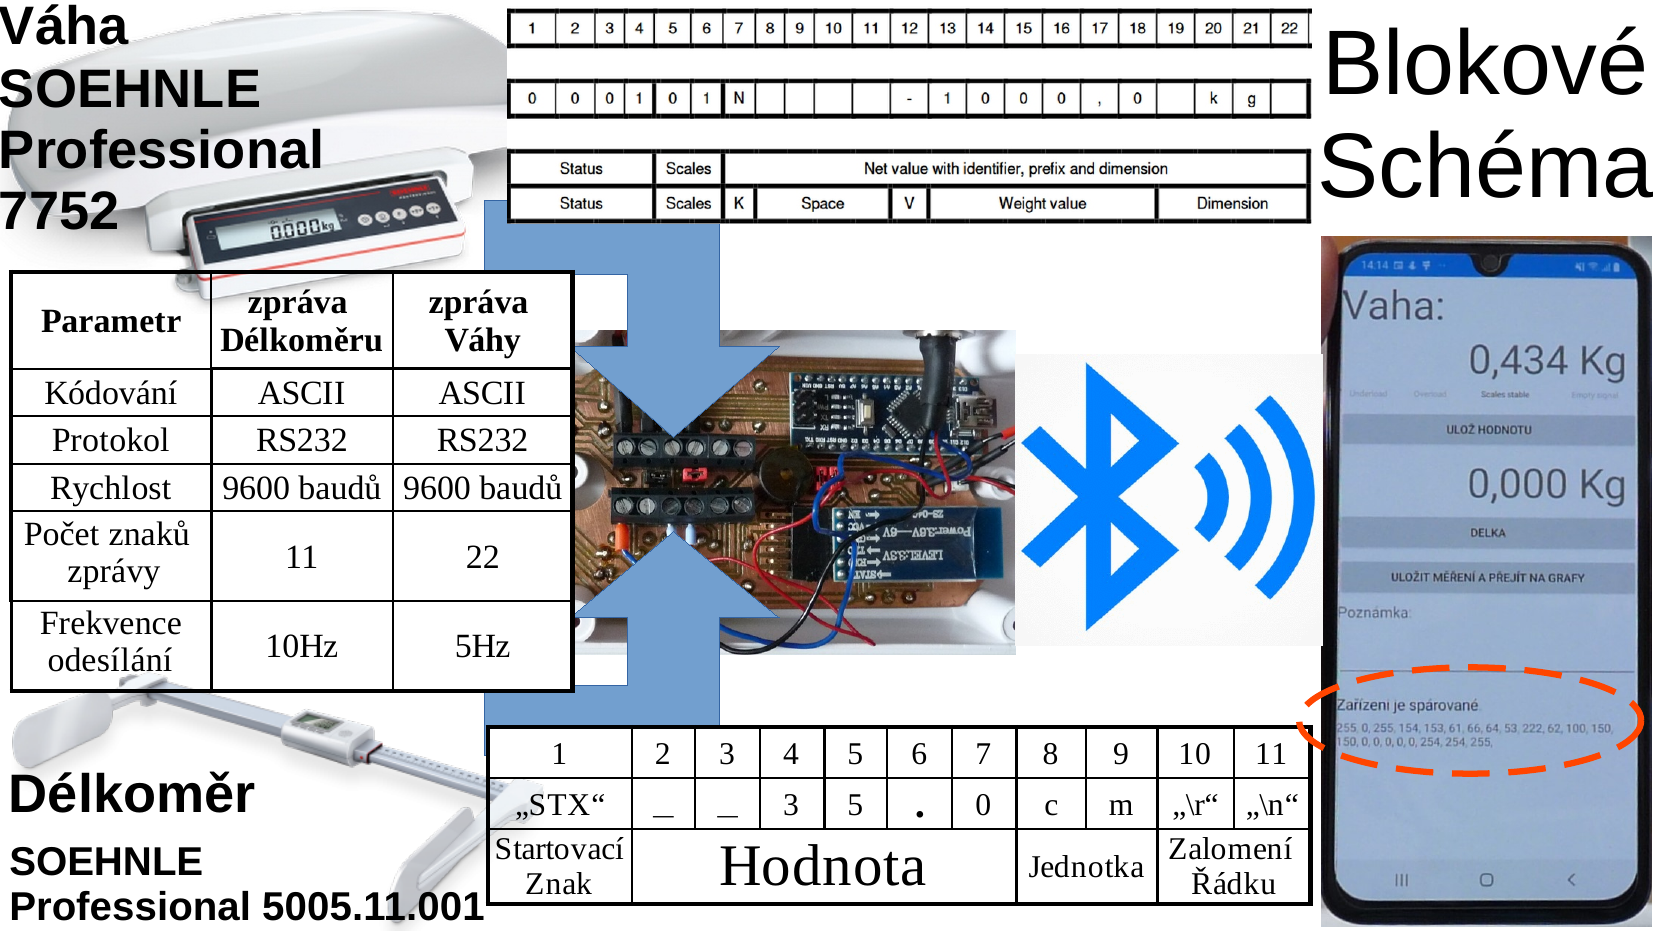

Váha
Blokové Schéma
# Blokové Schéma
SOEHNLE Professional 7752
Délkoměr
SOEHNLE
Professional 5005.11.001